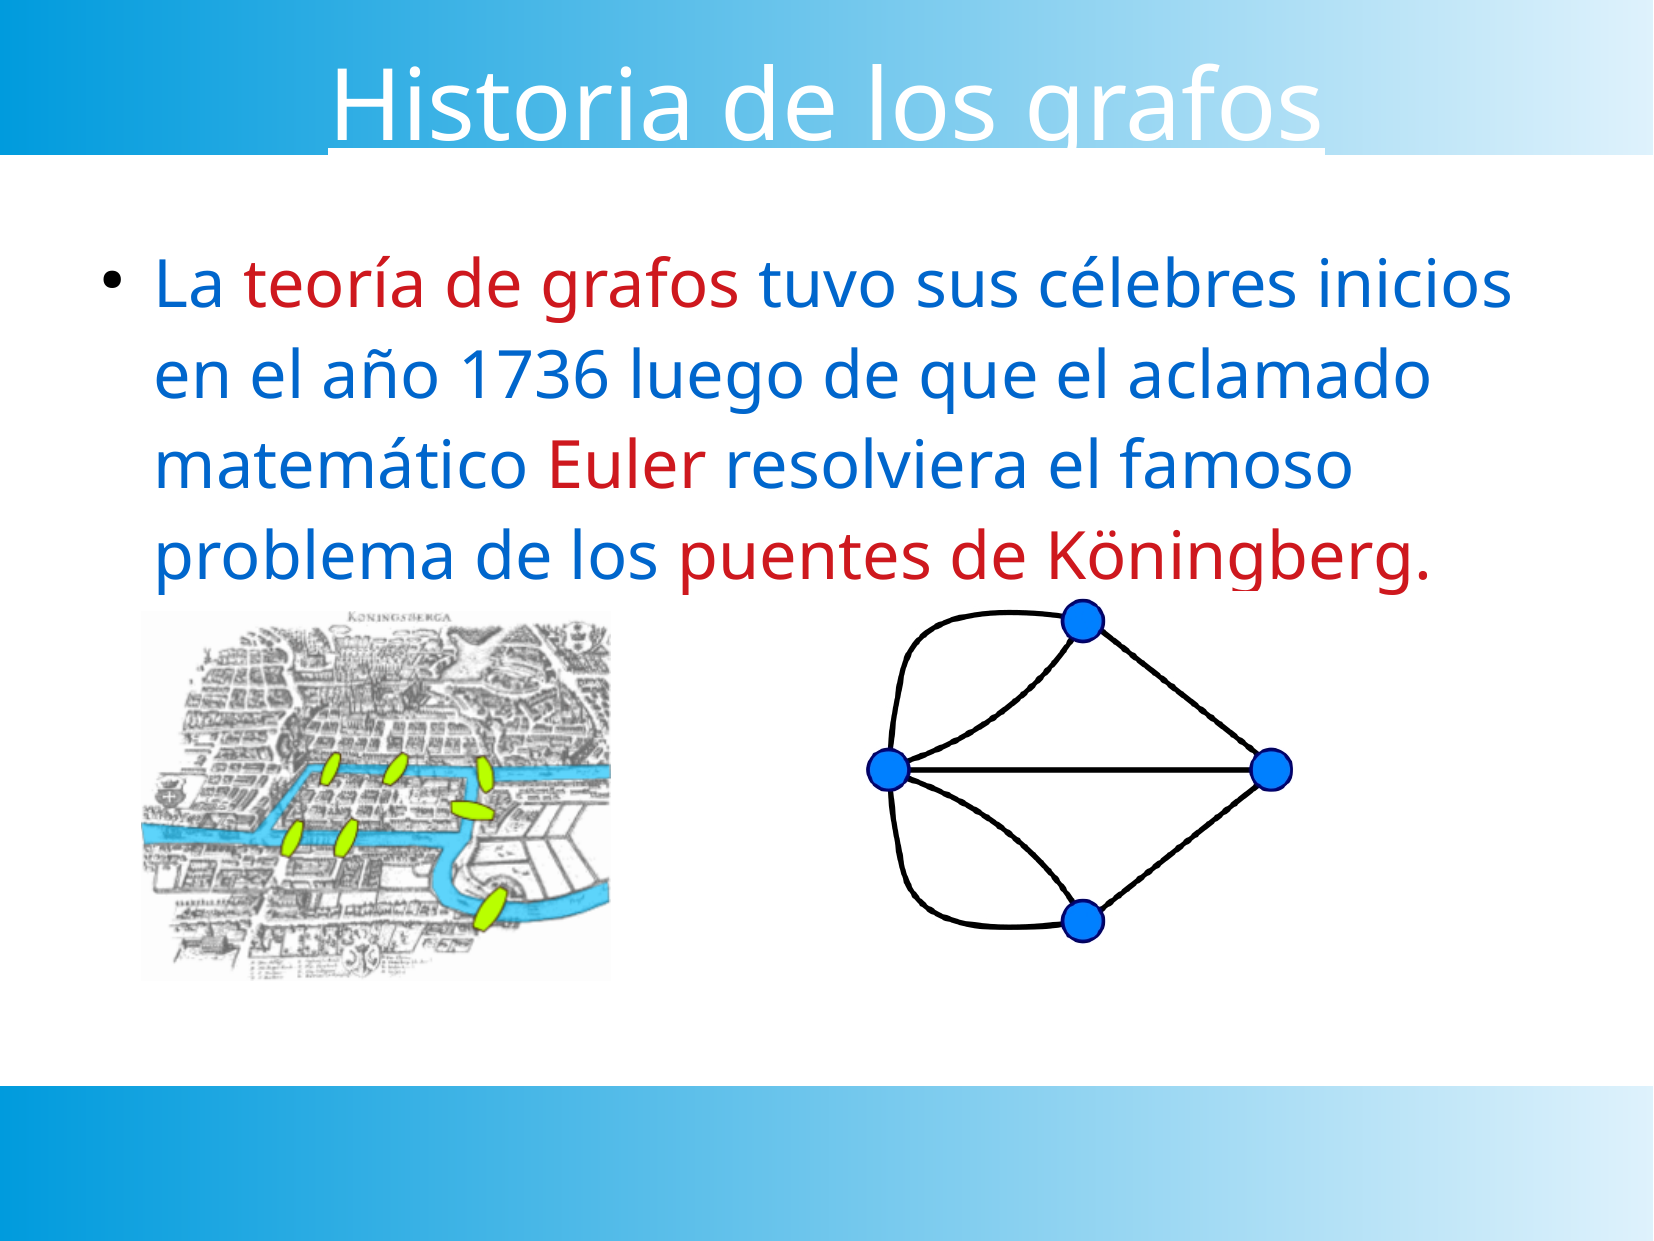

# Historia de los grafos
La teoría de grafos tuvo sus célebres inicios en el año 1736 luego de que el aclamado matemático Euler resolviera el famoso problema de los puentes de Köningberg.